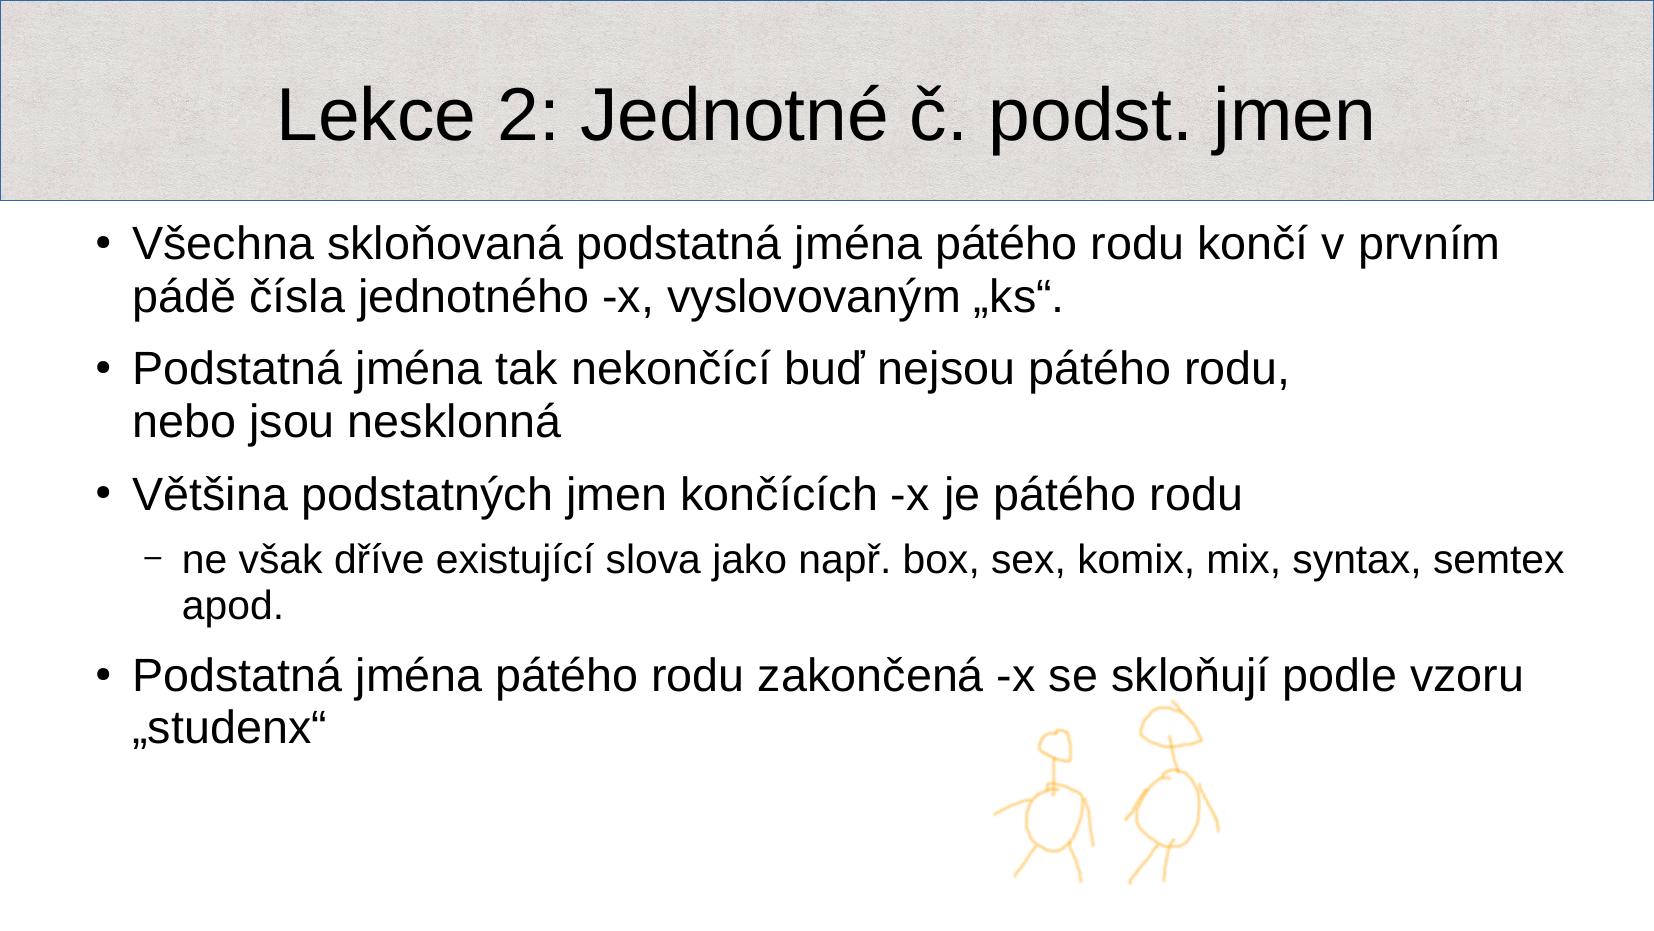

# Lekce 2: Jednotné č. podst. jmen
Všechna skloňovaná podstatná jména pátého rodu končí v prvním pádě čísla jednotného -x, vyslovovaným „ks“.
Podstatná jména tak nekončící buď nejsou pátého rodu,
nebo jsou nesklonná
Většina podstatných jmen končících -x je pátého rodu
ne však dříve existující slova jako např. box, sex, komix, mix, syntax, semtex apod.
Podstatná jména pátého rodu zakončená -x se skloňují podle vzoru „studenx“